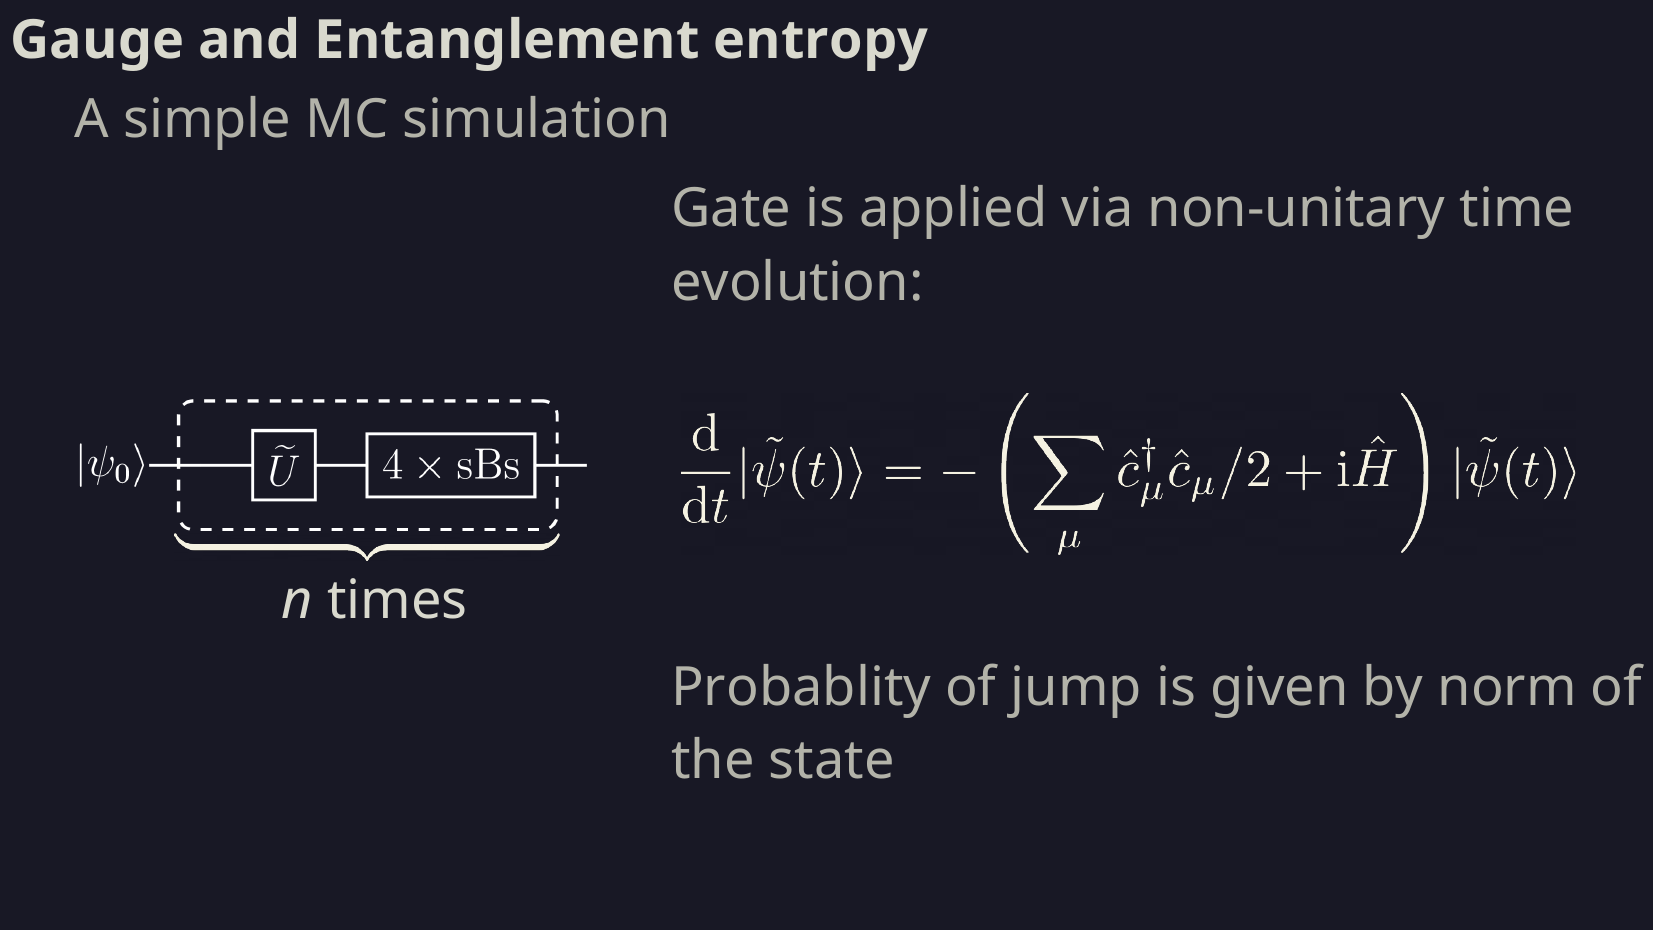

Gauge and Entanglement entropy
A simple MC simulation
Gate is applied via non-unitary time
evolution:
n times
Probablity of jump is given by norm of
the state